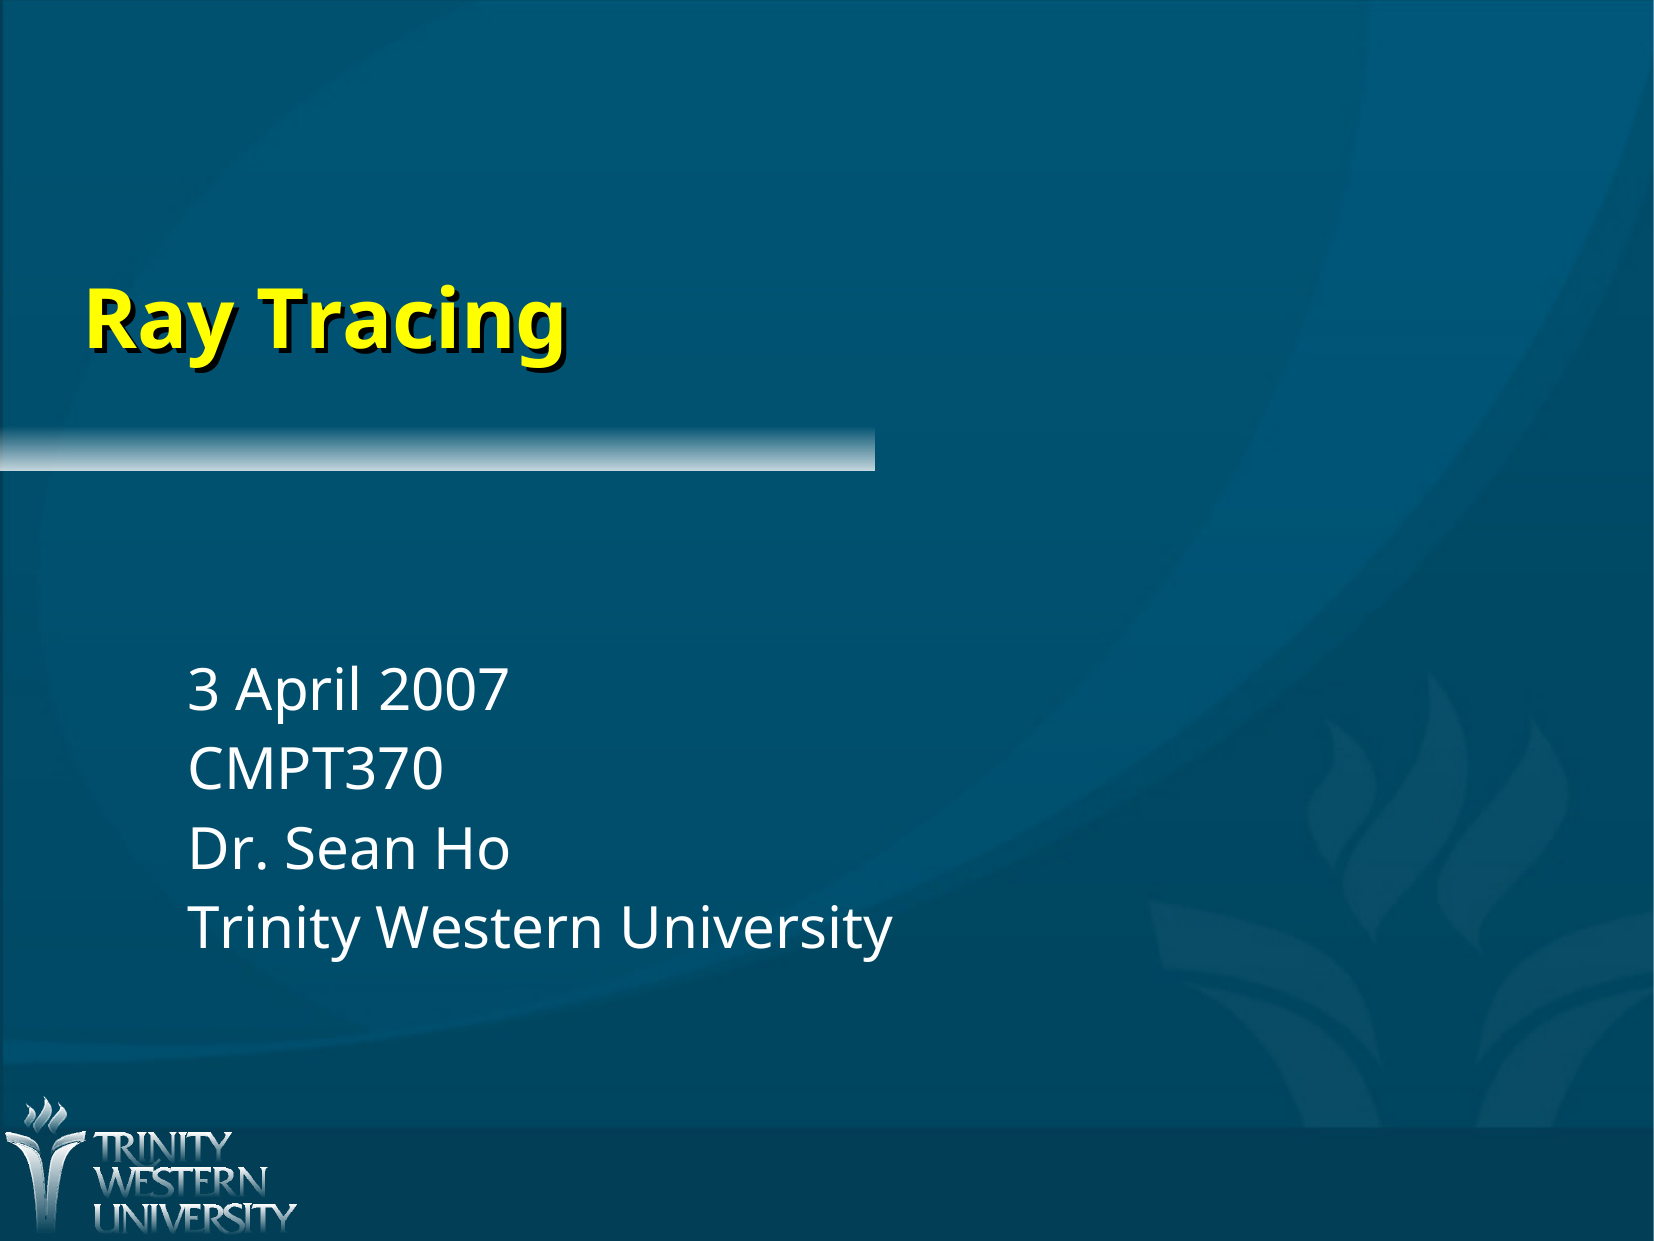

# Ray Tracing
3 April 2007
CMPT370
Dr. Sean Ho
Trinity Western University